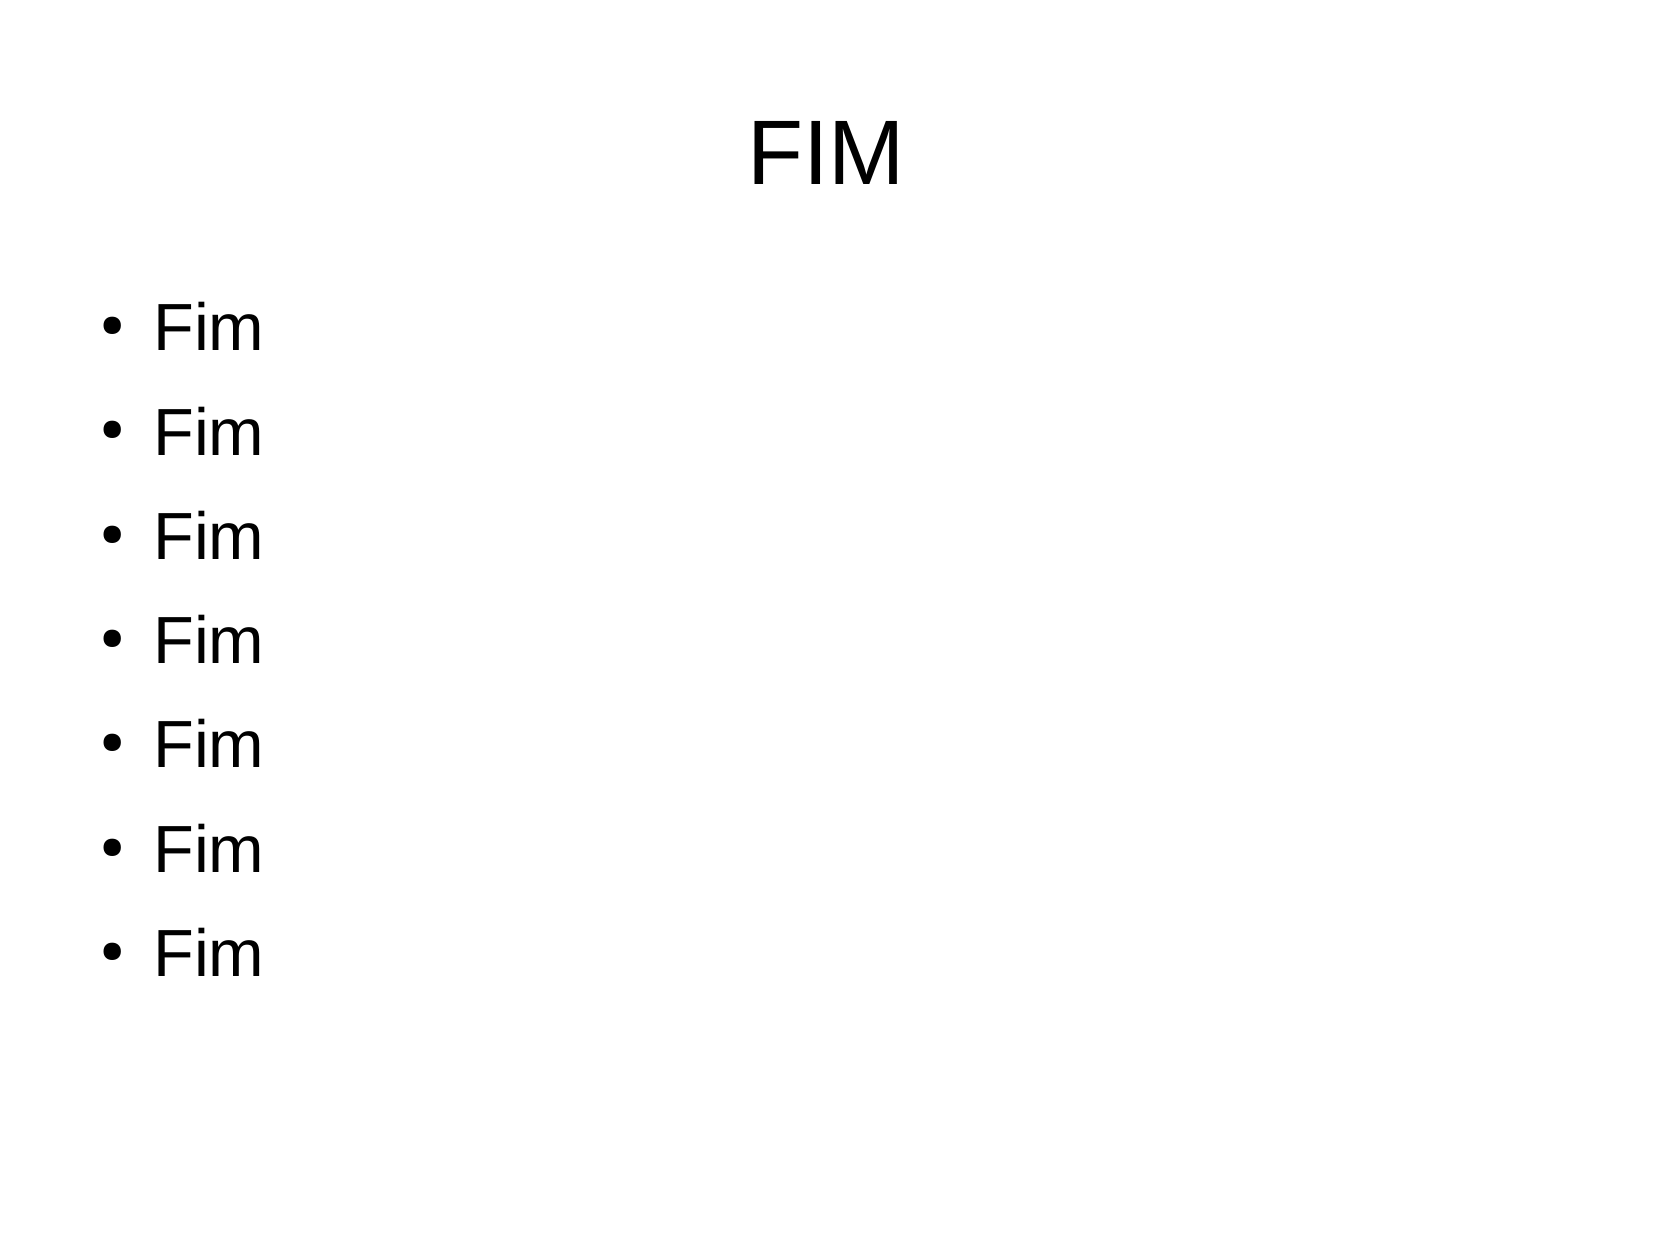

# FIM
Fim
Fim
Fim
Fim
Fim
Fim
Fim